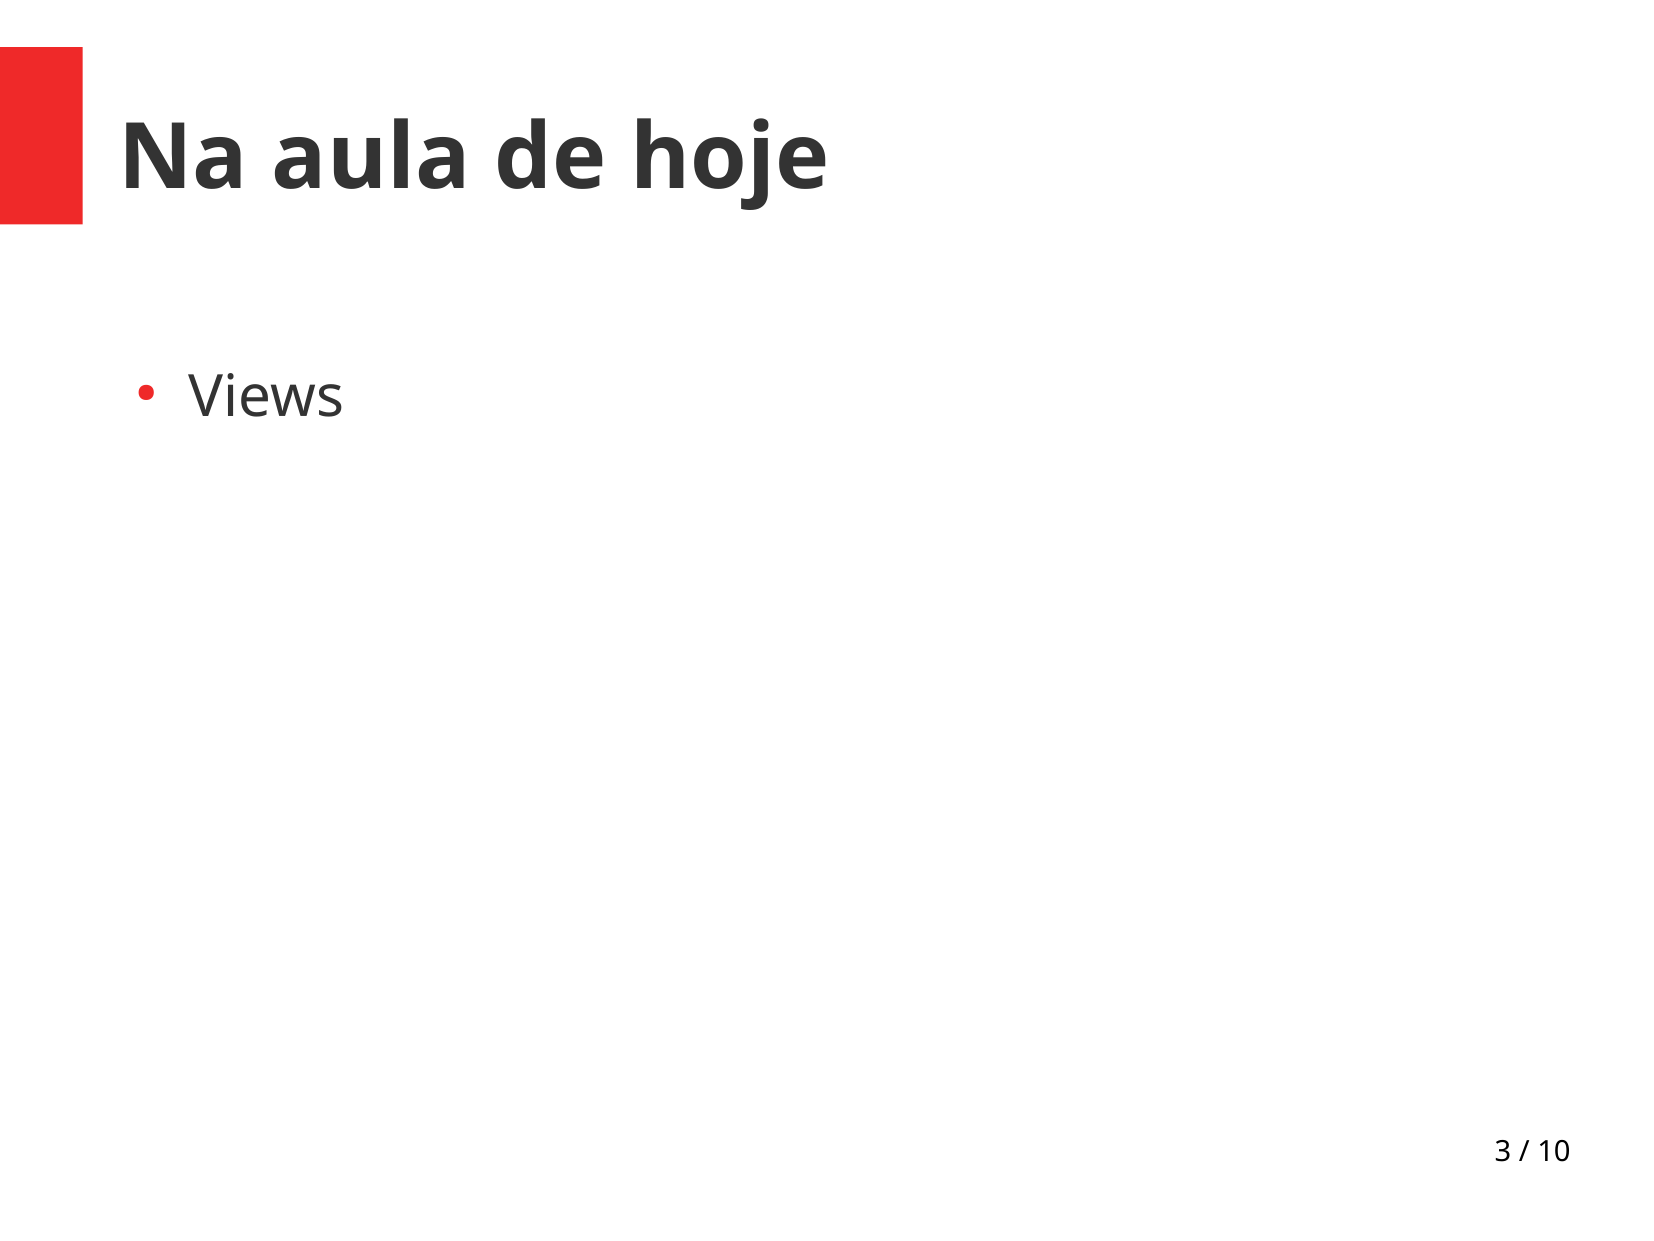

# Na aula de hoje
Views
3